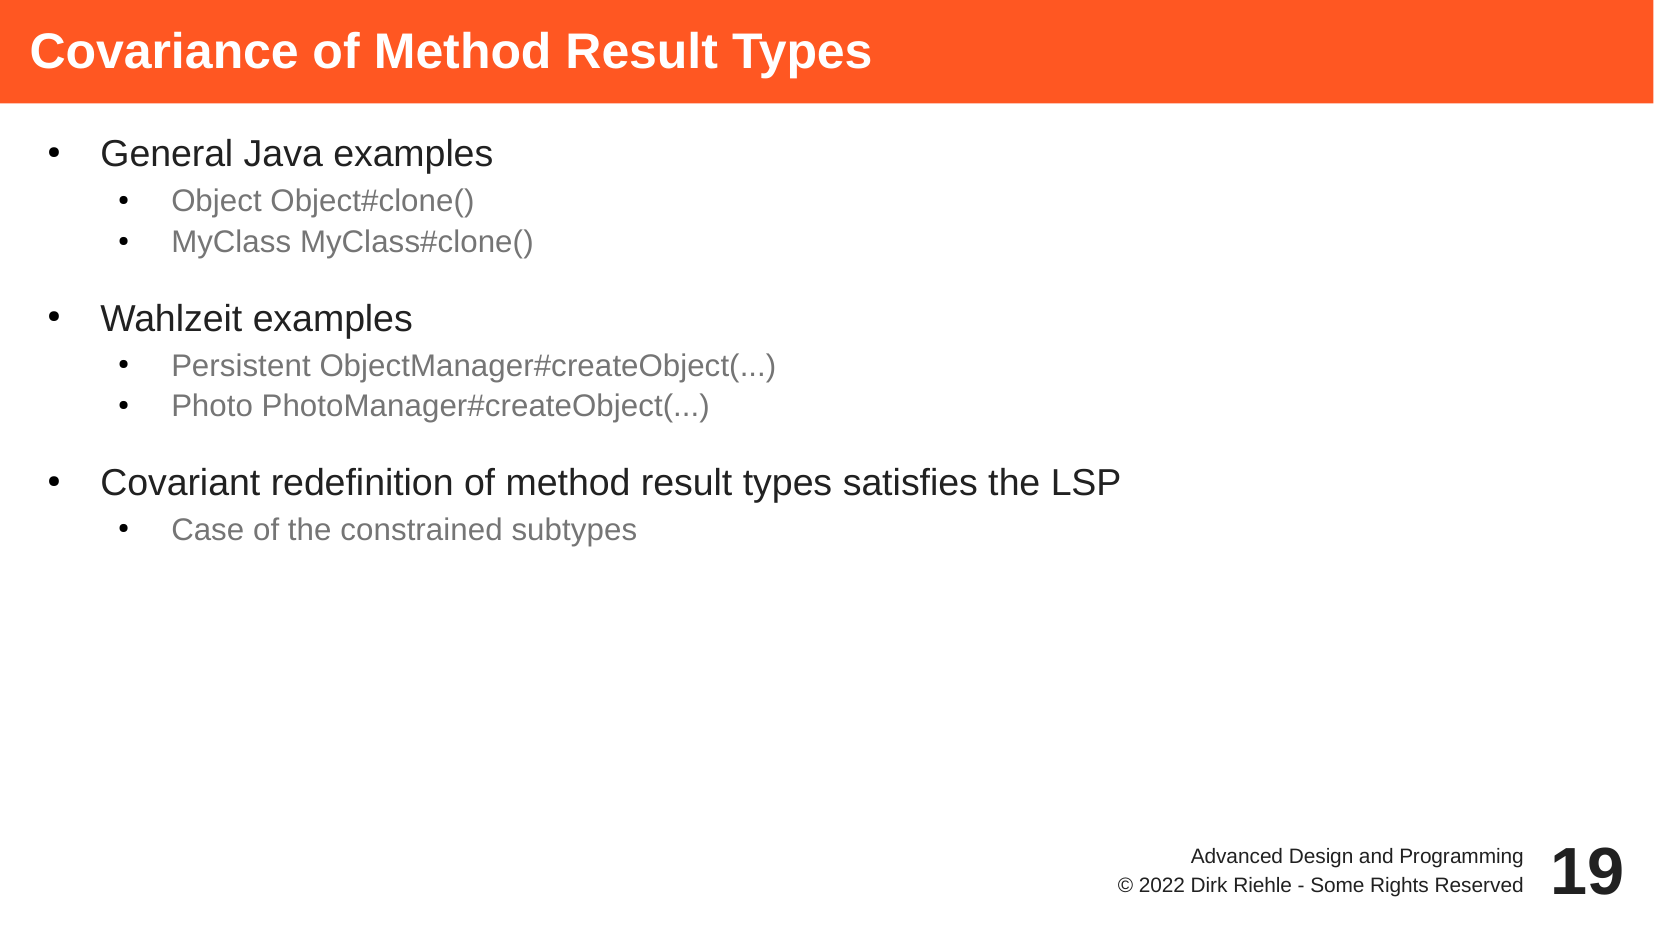

# Covariance of Method Result Types
General Java examples
Object Object#clone()
MyClass MyClass#clone()
Wahlzeit examples
Persistent ObjectManager#createObject(...)
Photo PhotoManager#createObject(...)
Covariant redefinition of method result types satisfies the LSP
Case of the constrained subtypes
Advanced Design and Programming
19
© 2022 Dirk Riehle - Some Rights Reserved